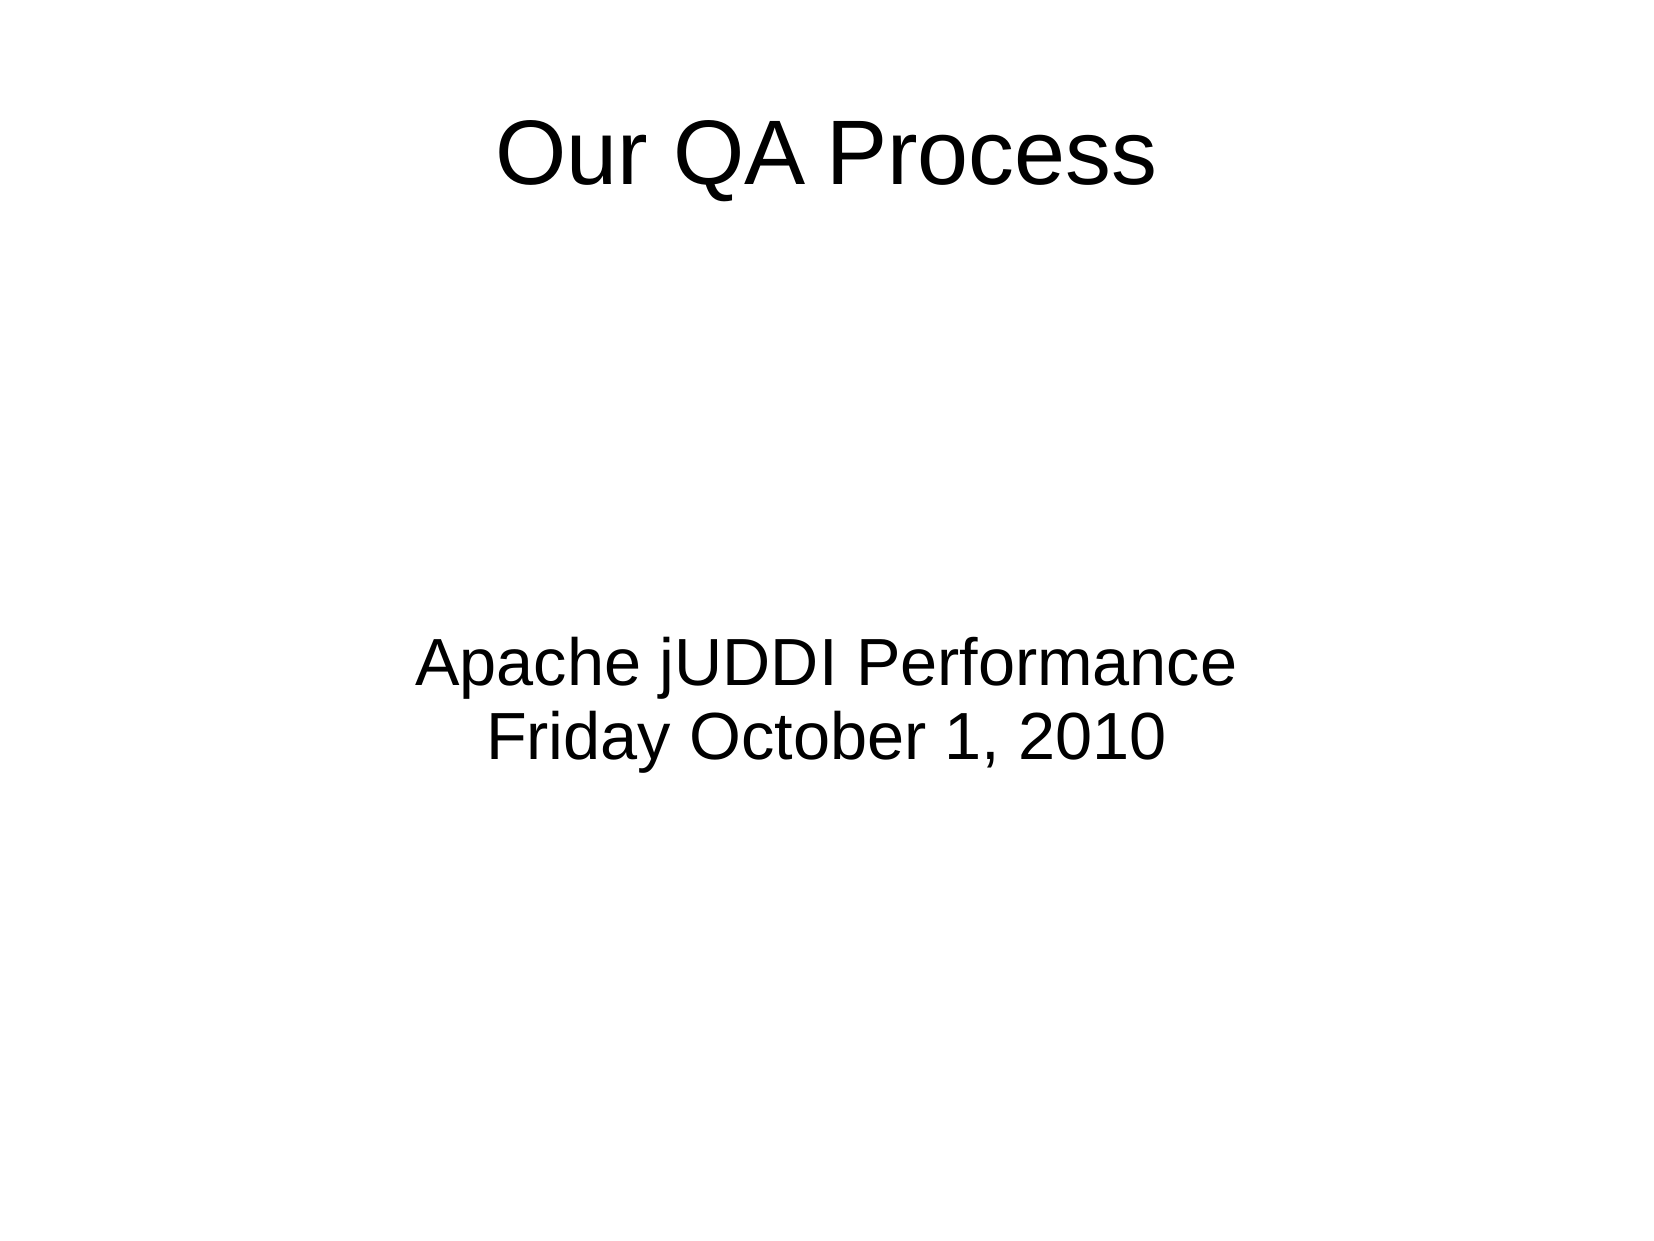

# Our QA Process
Apache jUDDI Performance
Friday October 1, 2010